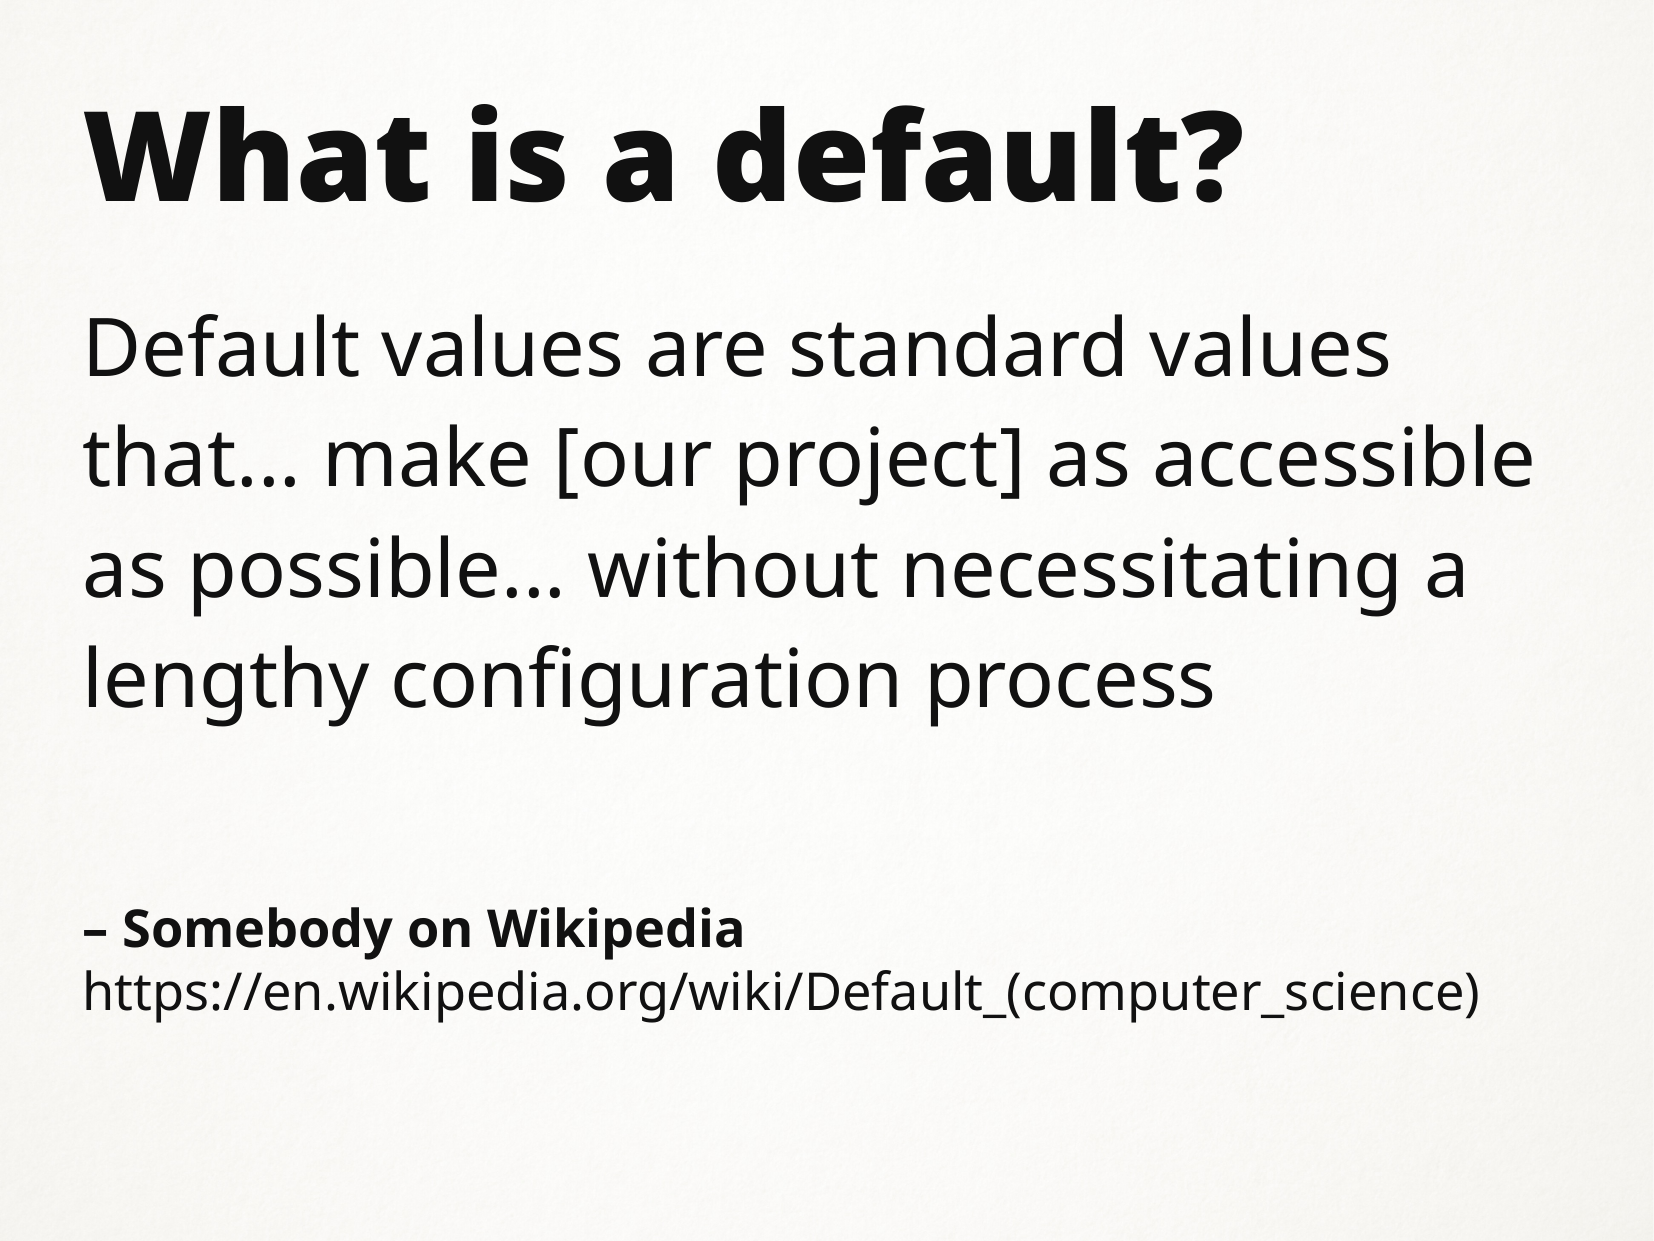

# What is a default?
Default values are standard values that... make [our project] as accessible as possible... without necessitating a lengthy configuration process
– Somebody on Wikipedia
https://en.wikipedia.org/wiki/Default_(computer_science)